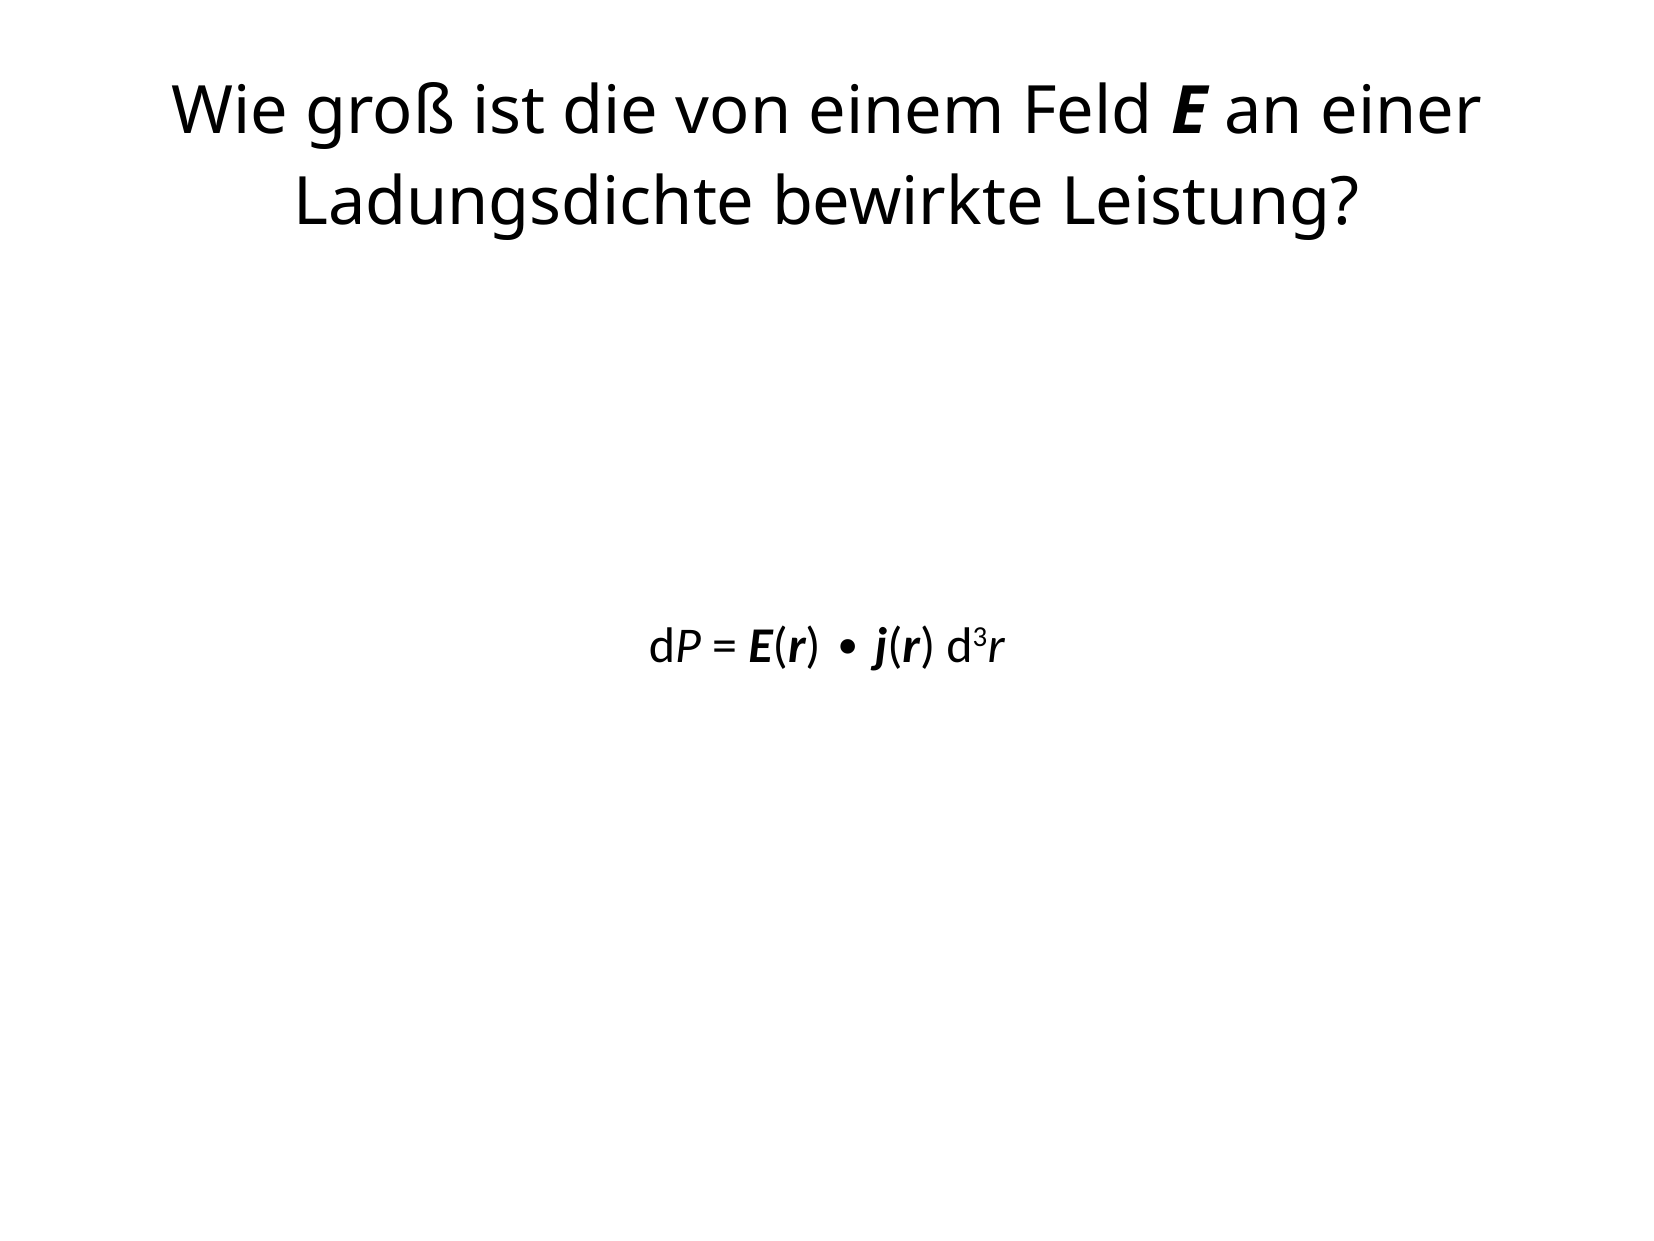

# Wie groß ist die von einem Feld E an einer Ladungsdichte bewirkte Leistung?
dP = E(r) ∙ j(r) d3r